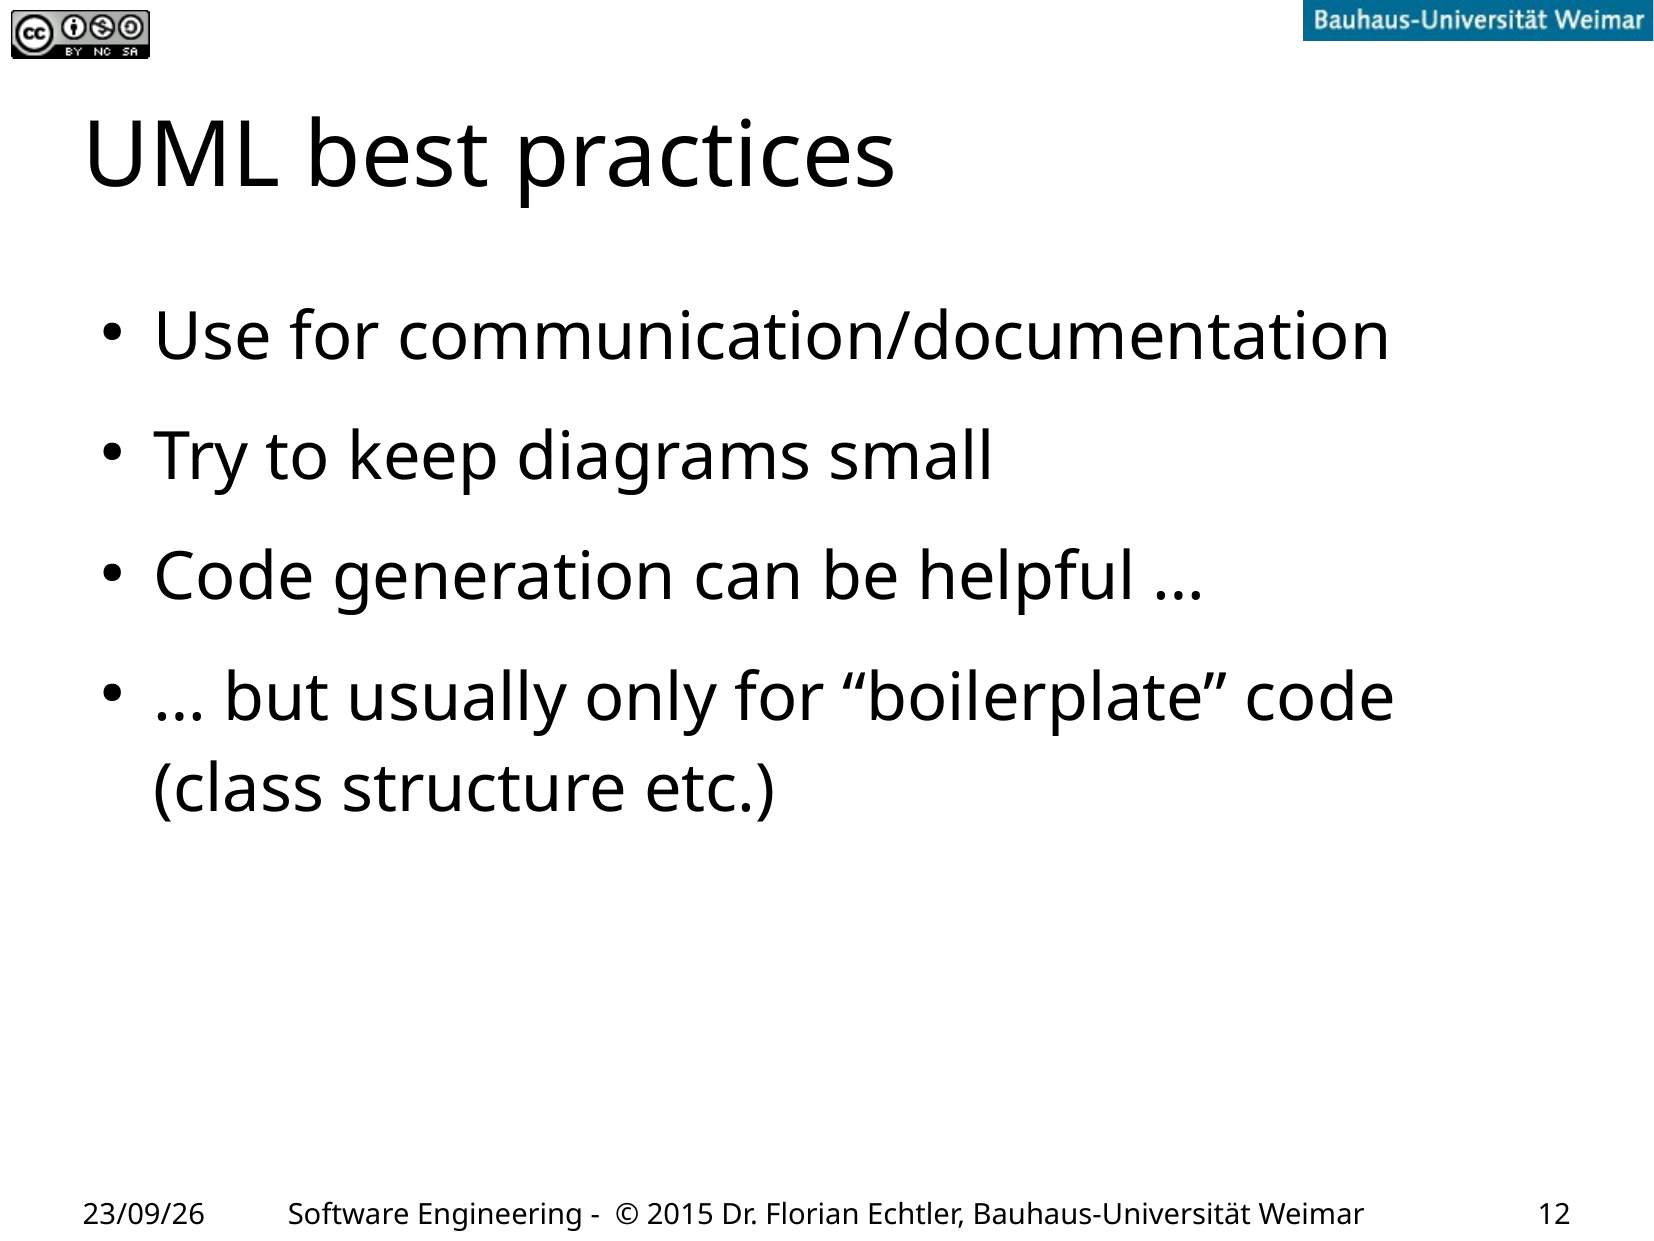

# UML best practices
Use for communication/documentation
Try to keep diagrams small
Code generation can be helpful …
… but usually only for “boilerplate” code (class structure etc.)
Software Engineering - © 2015 Dr. Florian Echtler, Bauhaus-Universität Weimar
12